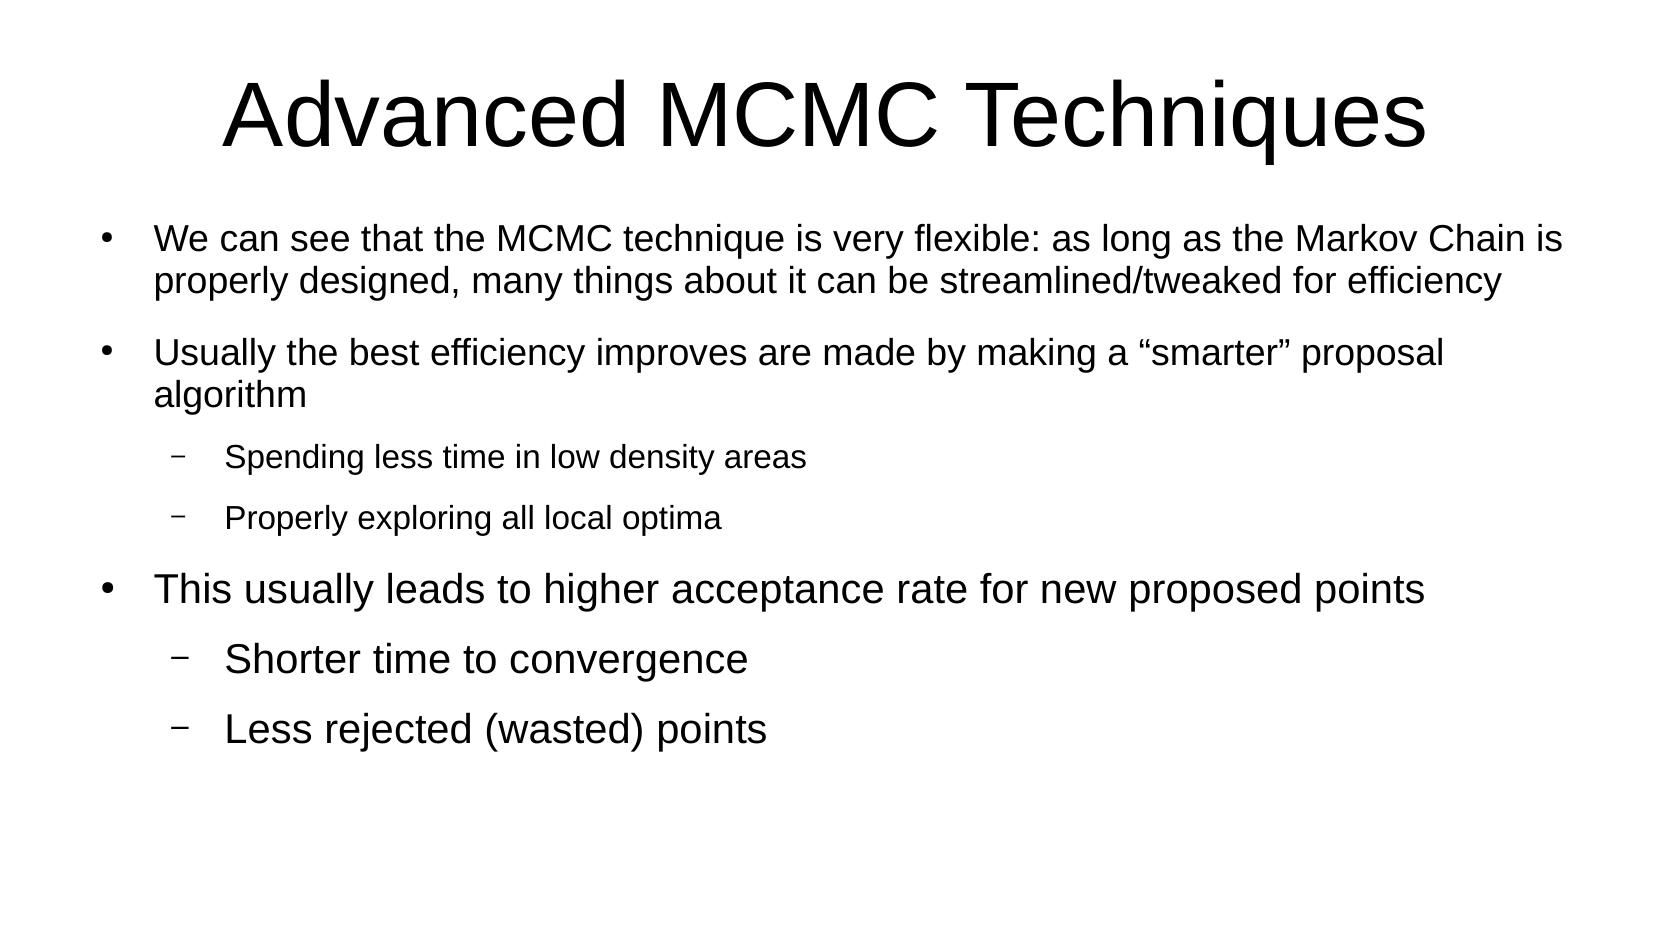

# Advanced MCMC Techniques
We can see that the MCMC technique is very flexible: as long as the Markov Chain is properly designed, many things about it can be streamlined/tweaked for efficiency
Usually the best efficiency improves are made by making a “smarter” proposal algorithm
Spending less time in low density areas
Properly exploring all local optima
This usually leads to higher acceptance rate for new proposed points
Shorter time to convergence
Less rejected (wasted) points